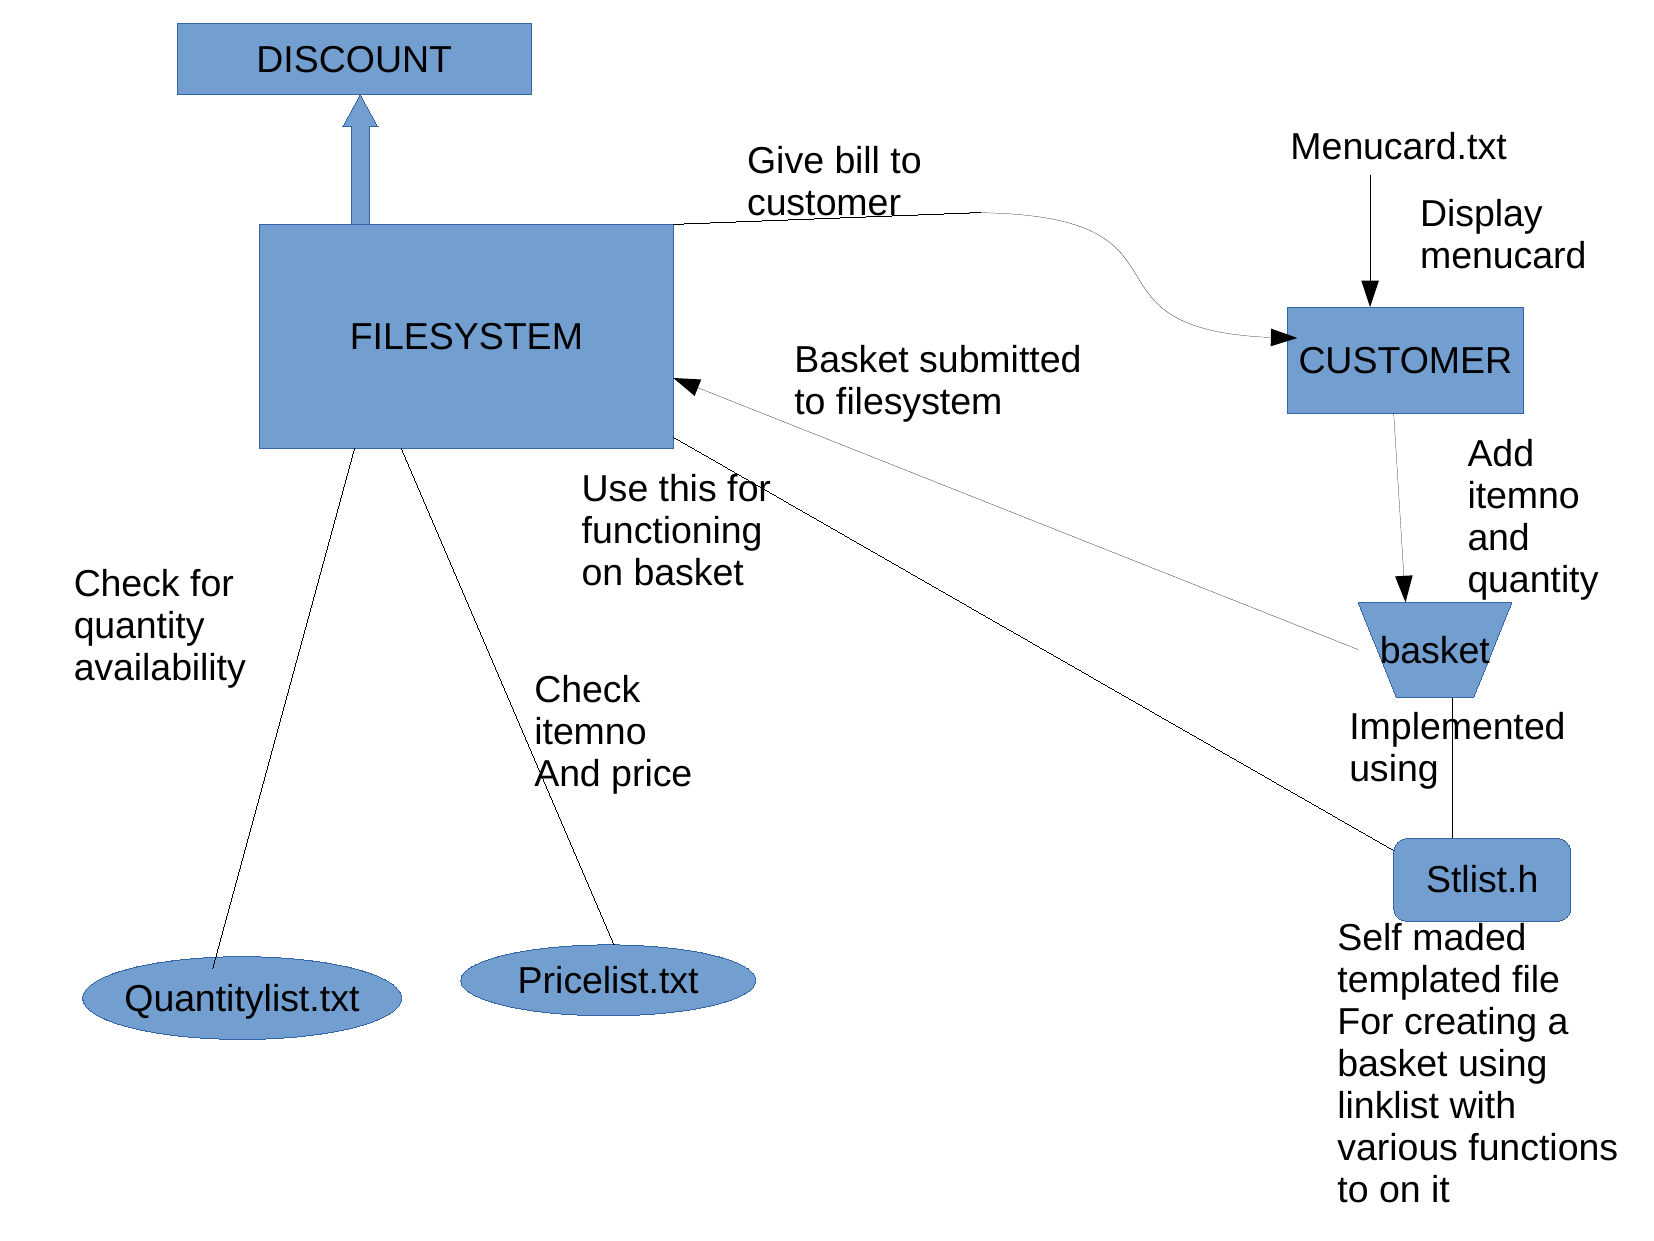

DISCOUNT
Menucard.txt
Give bill to customer
Display
menucard
FILESYSTEM
CUSTOMER
Basket submitted to filesystem
Add itemno and quantity
Use this for functioning on basket
Check for quantity
availability
basket
Check itemno
And price
Implemented using
Stlist.h
Self maded templated file
For creating a basket using linklist with various functions to on it
Pricelist.txt
Quantitylist.txt